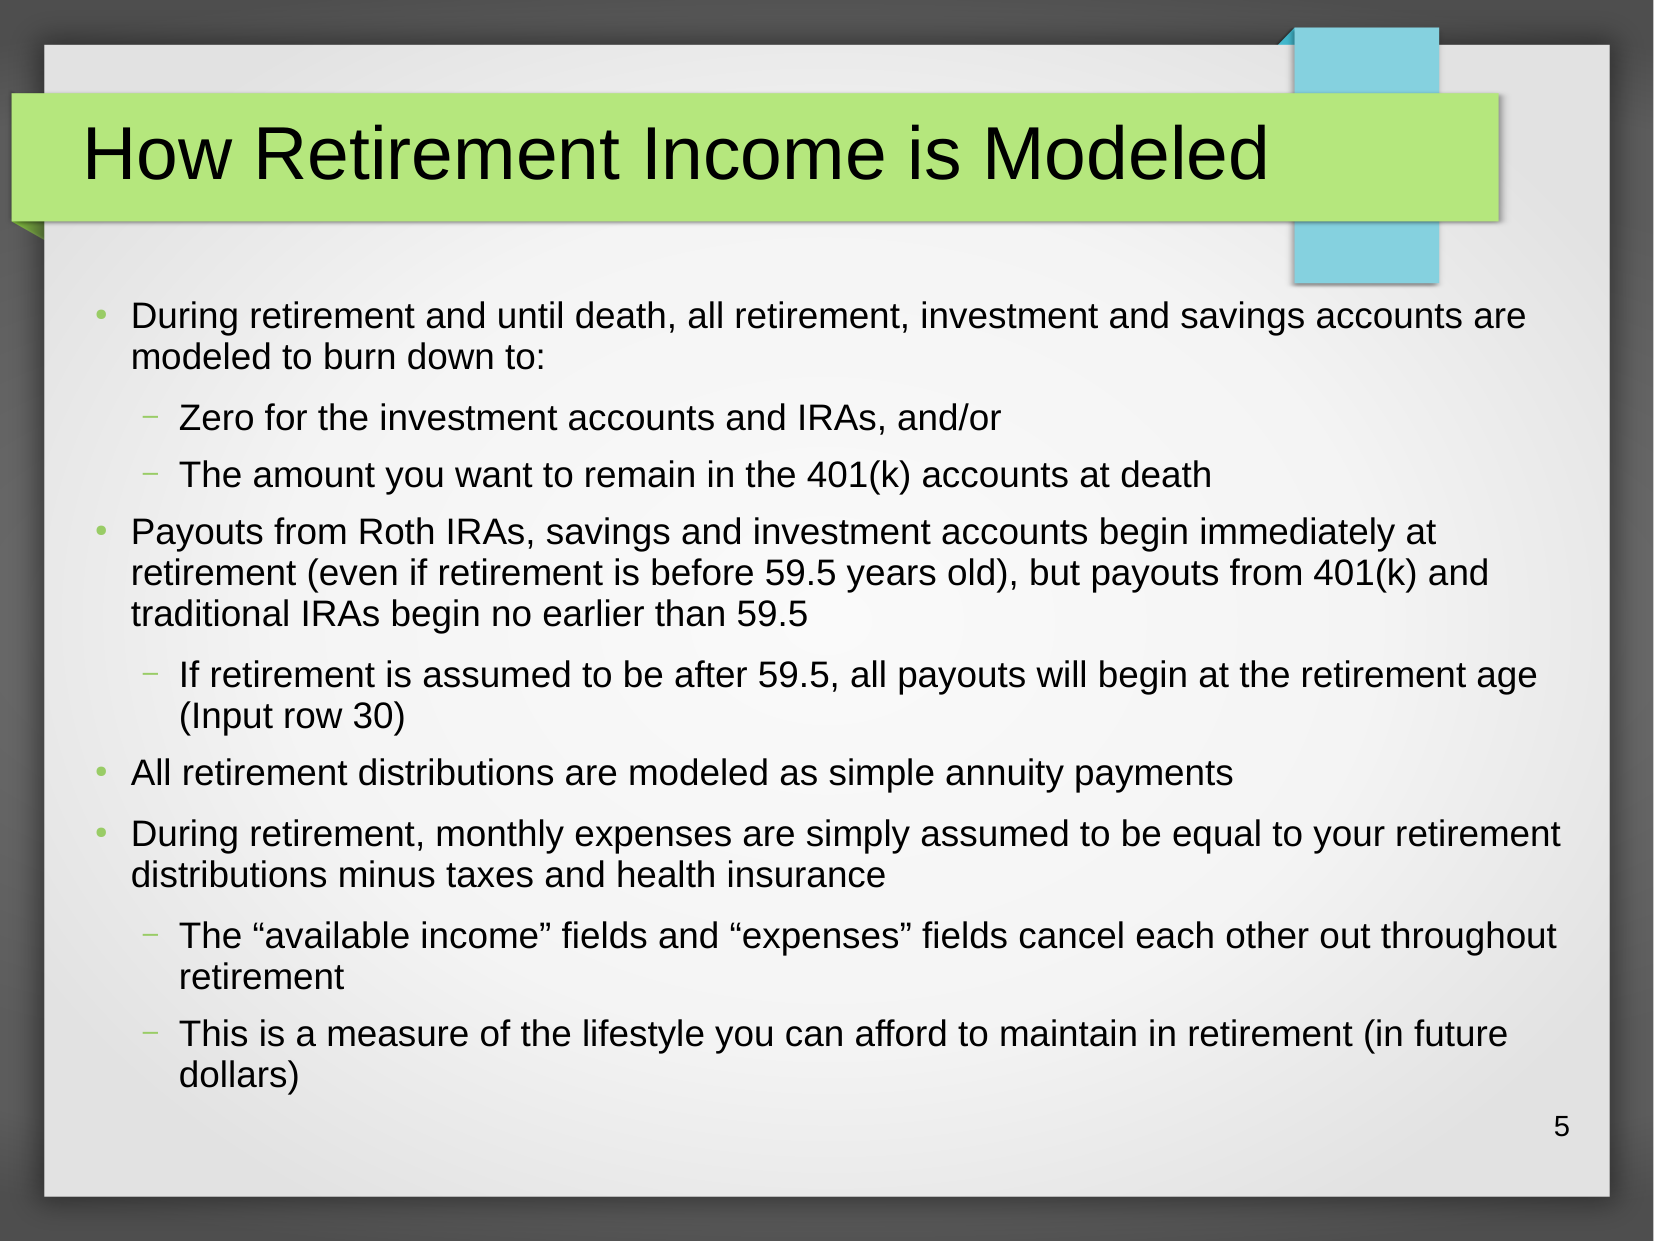

# How Retirement Income is Modeled
During retirement and until death, all retirement, investment and savings accounts are modeled to burn down to:
Zero for the investment accounts and IRAs, and/or
The amount you want to remain in the 401(k) accounts at death
Payouts from Roth IRAs, savings and investment accounts begin immediately at retirement (even if retirement is before 59.5 years old), but payouts from 401(k) and traditional IRAs begin no earlier than 59.5
If retirement is assumed to be after 59.5, all payouts will begin at the retirement age (Input row 30)
All retirement distributions are modeled as simple annuity payments
During retirement, monthly expenses are simply assumed to be equal to your retirement distributions minus taxes and health insurance
The “available income” fields and “expenses” fields cancel each other out throughout retirement
This is a measure of the lifestyle you can afford to maintain in retirement (in future dollars)
5